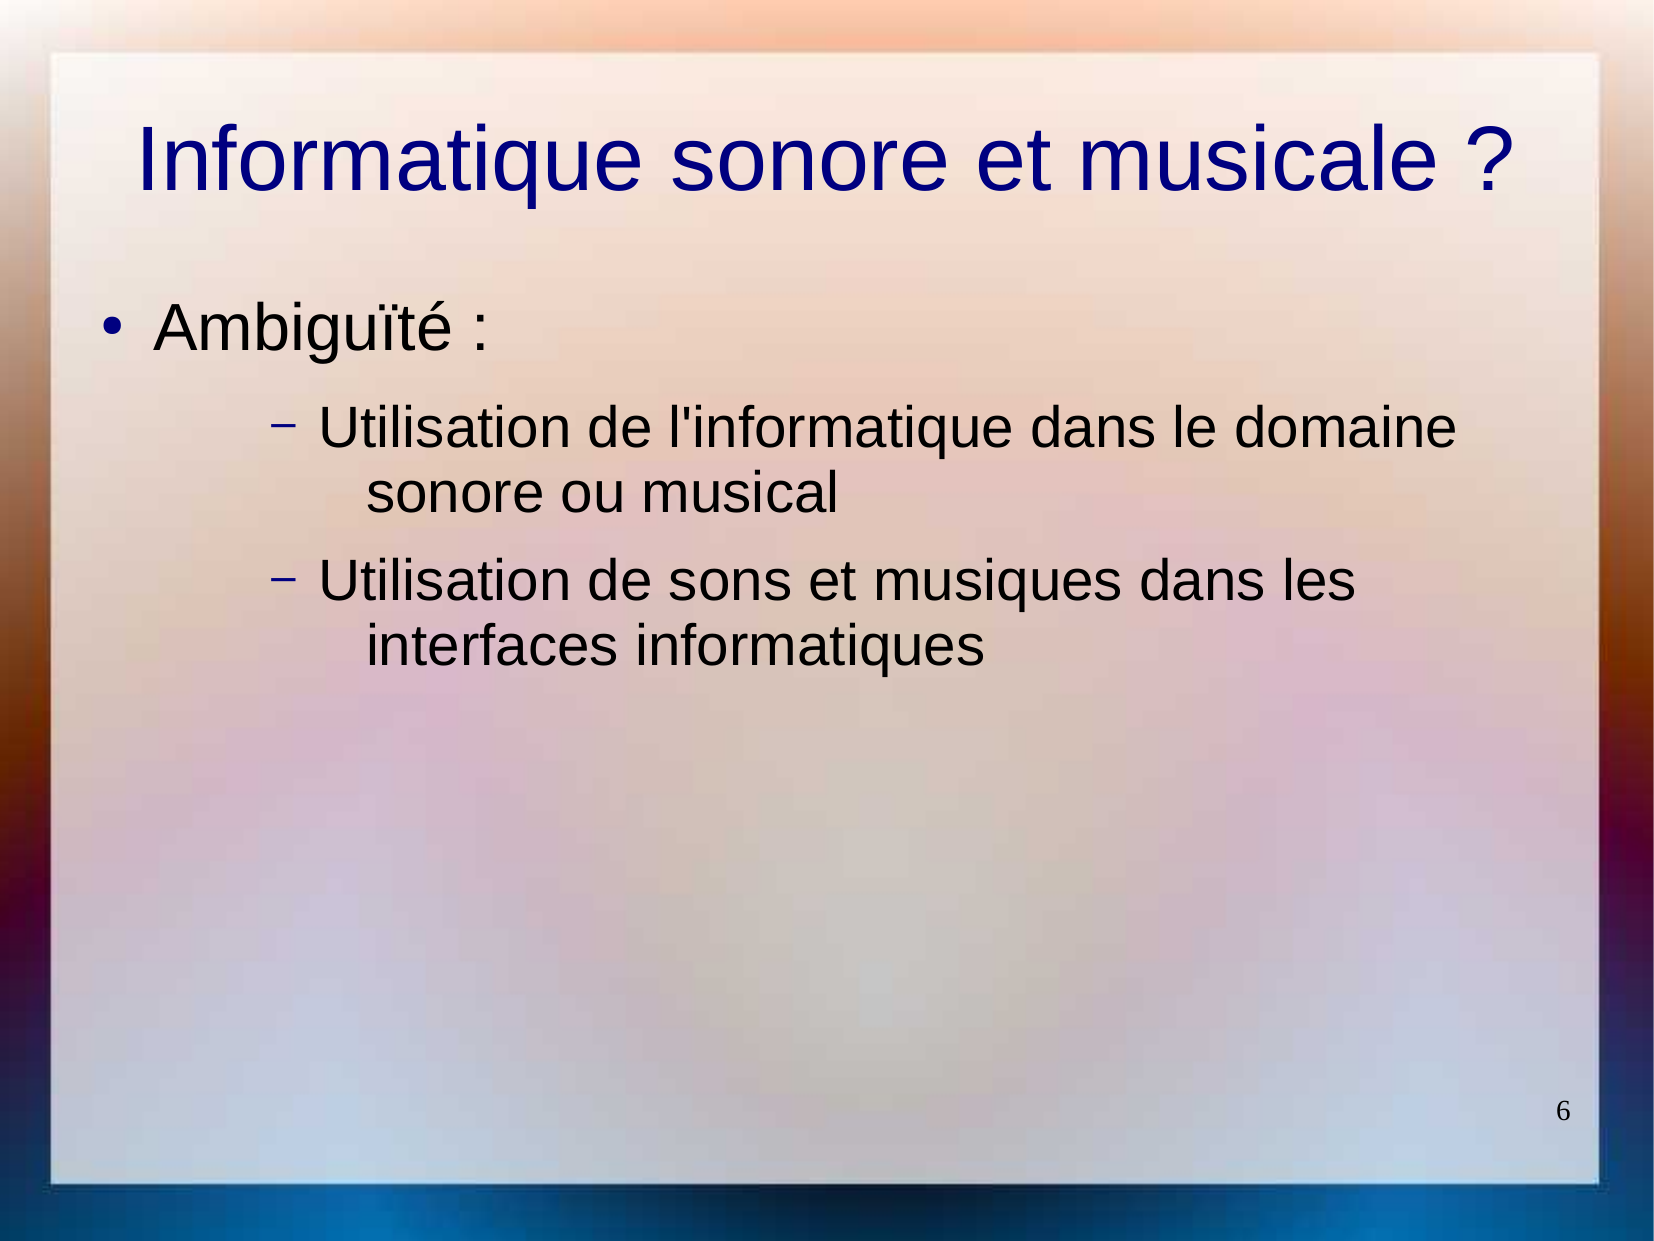

# Informatique sonore et musicale ?
Ambiguïté :
Utilisation de l'informatique dans le domaine sonore ou musical
Utilisation de sons et musiques dans les interfaces informatiques
6